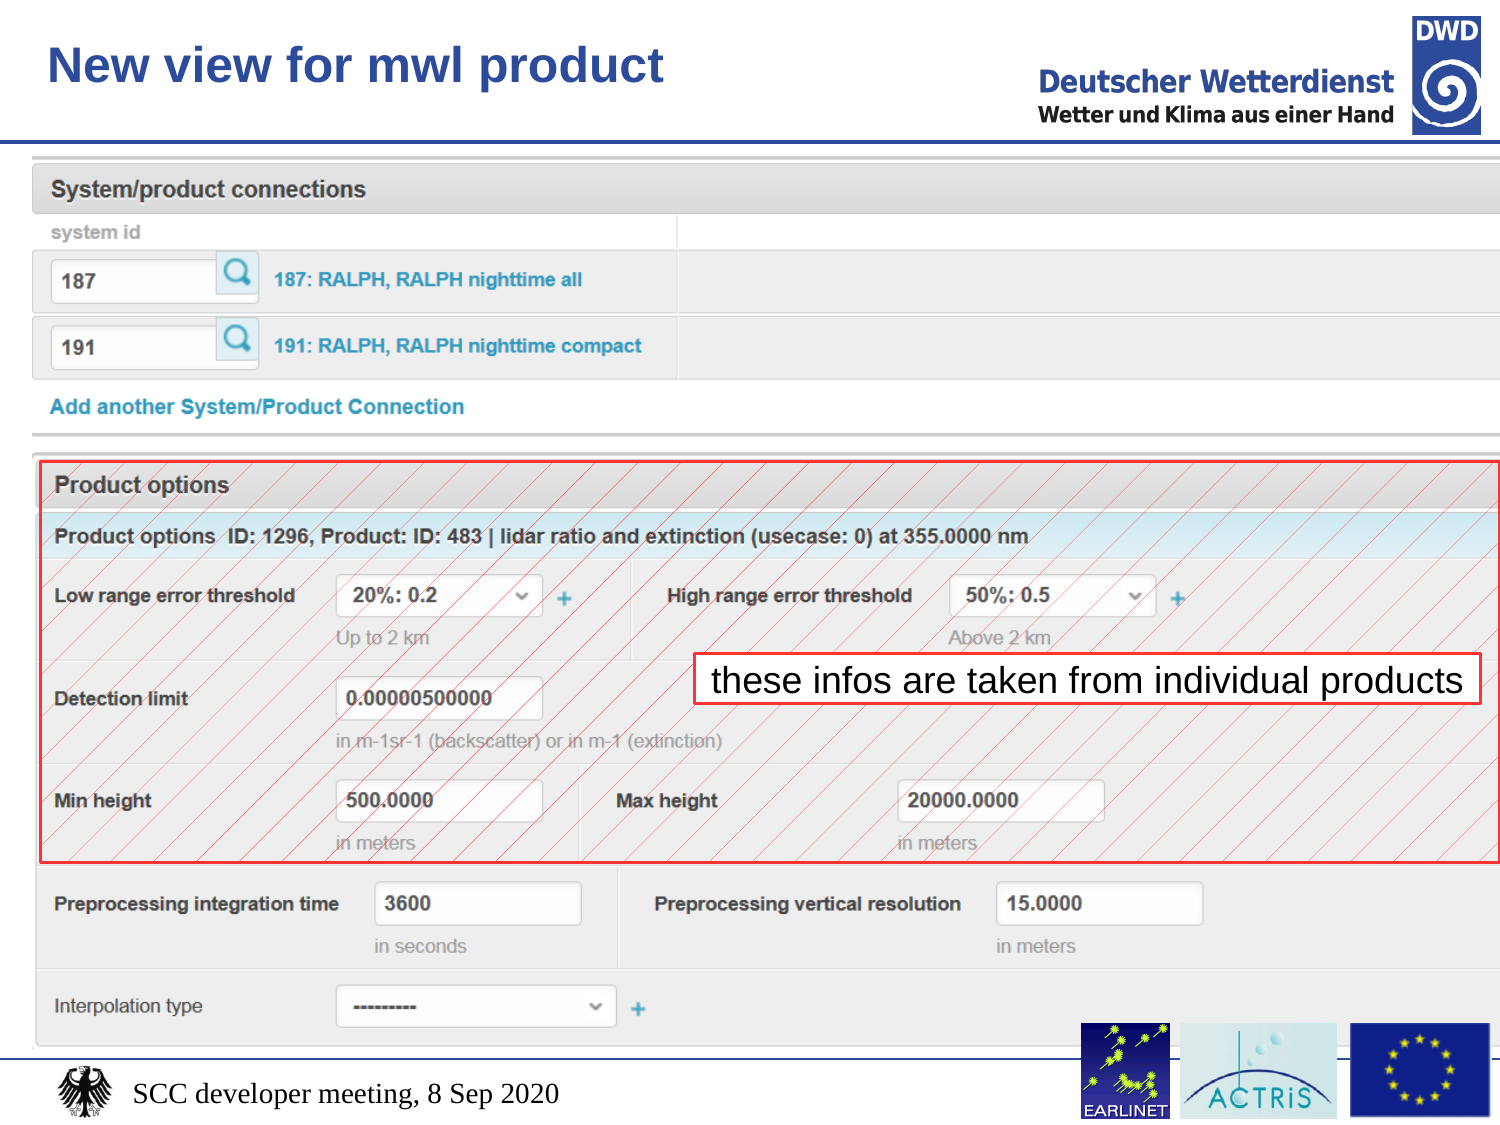

New view for mwl product
these infos are taken from individual products